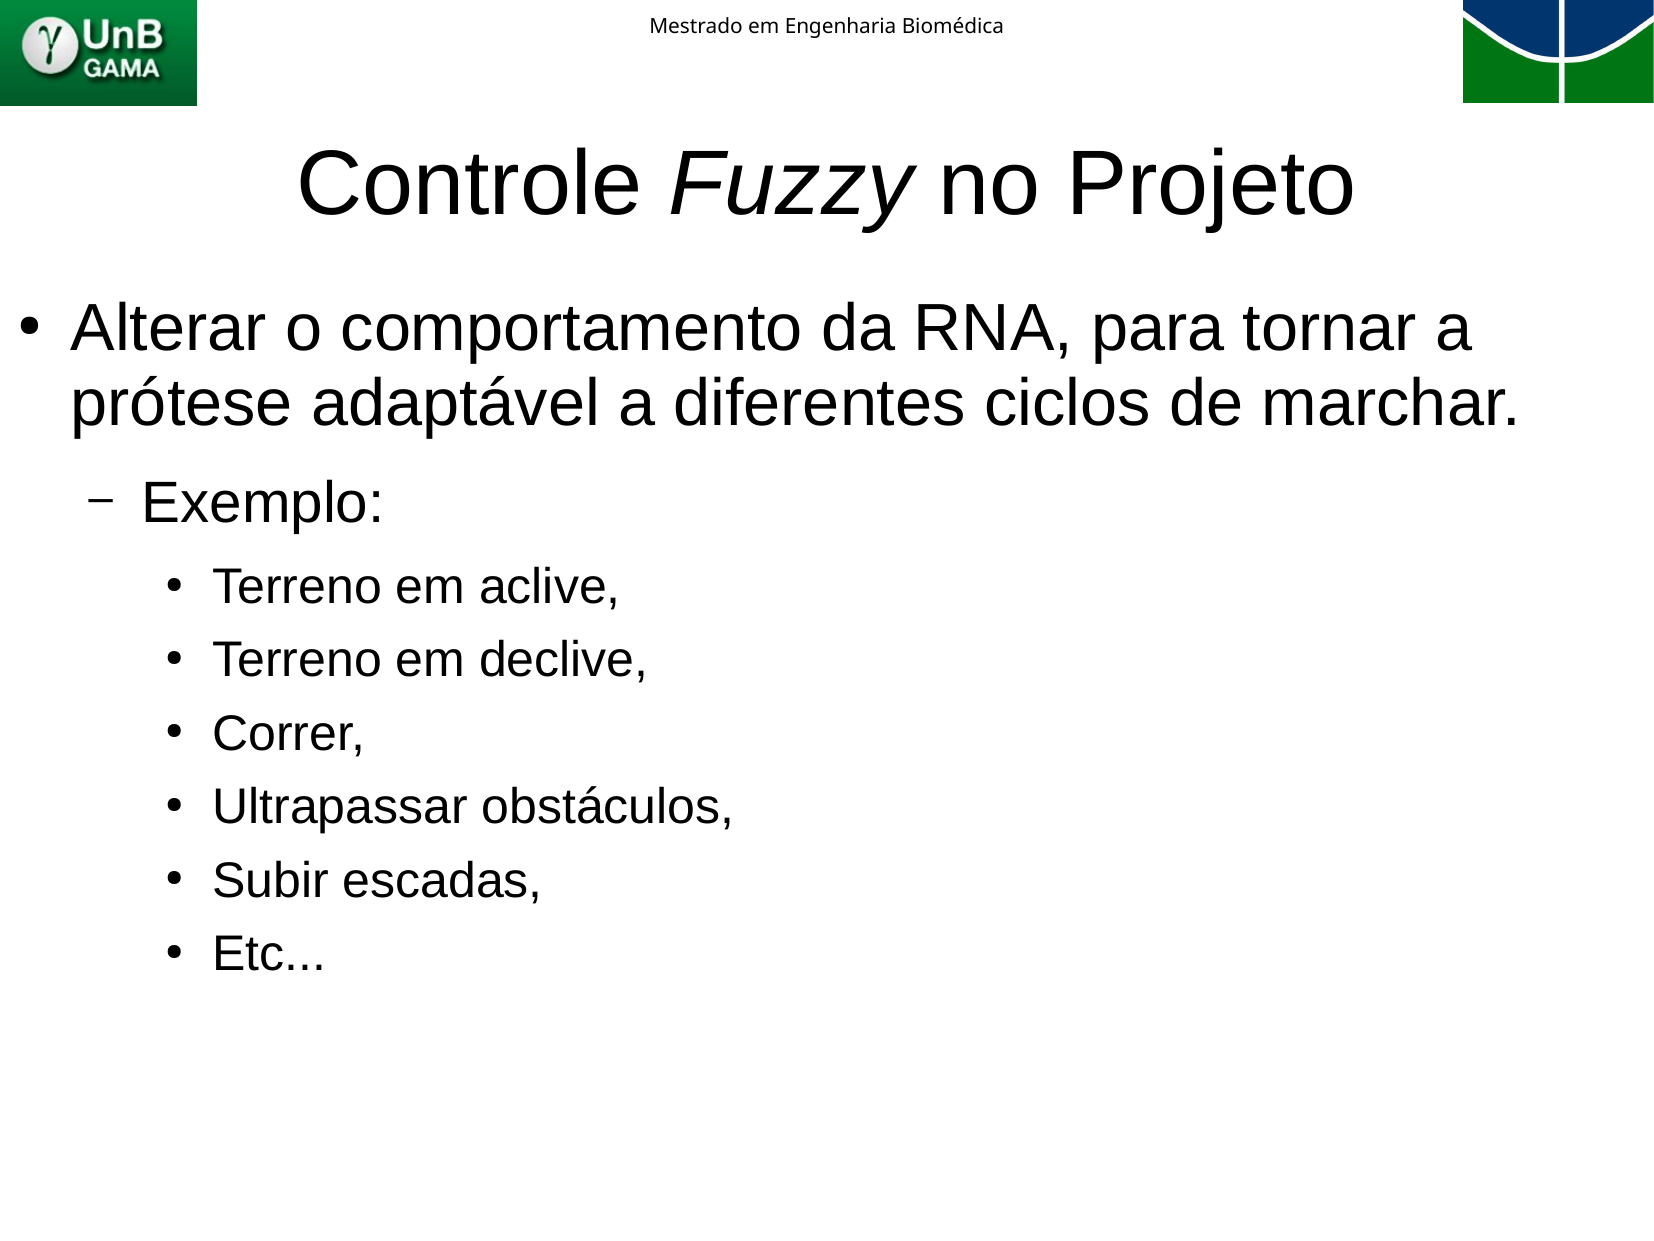

# Controle Fuzzy no Projeto
Alterar o comportamento da RNA, para tornar a prótese adaptável a diferentes ciclos de marchar.
Exemplo:
Terreno em aclive,
Terreno em declive,
Correr,
Ultrapassar obstáculos,
Subir escadas,
Etc...